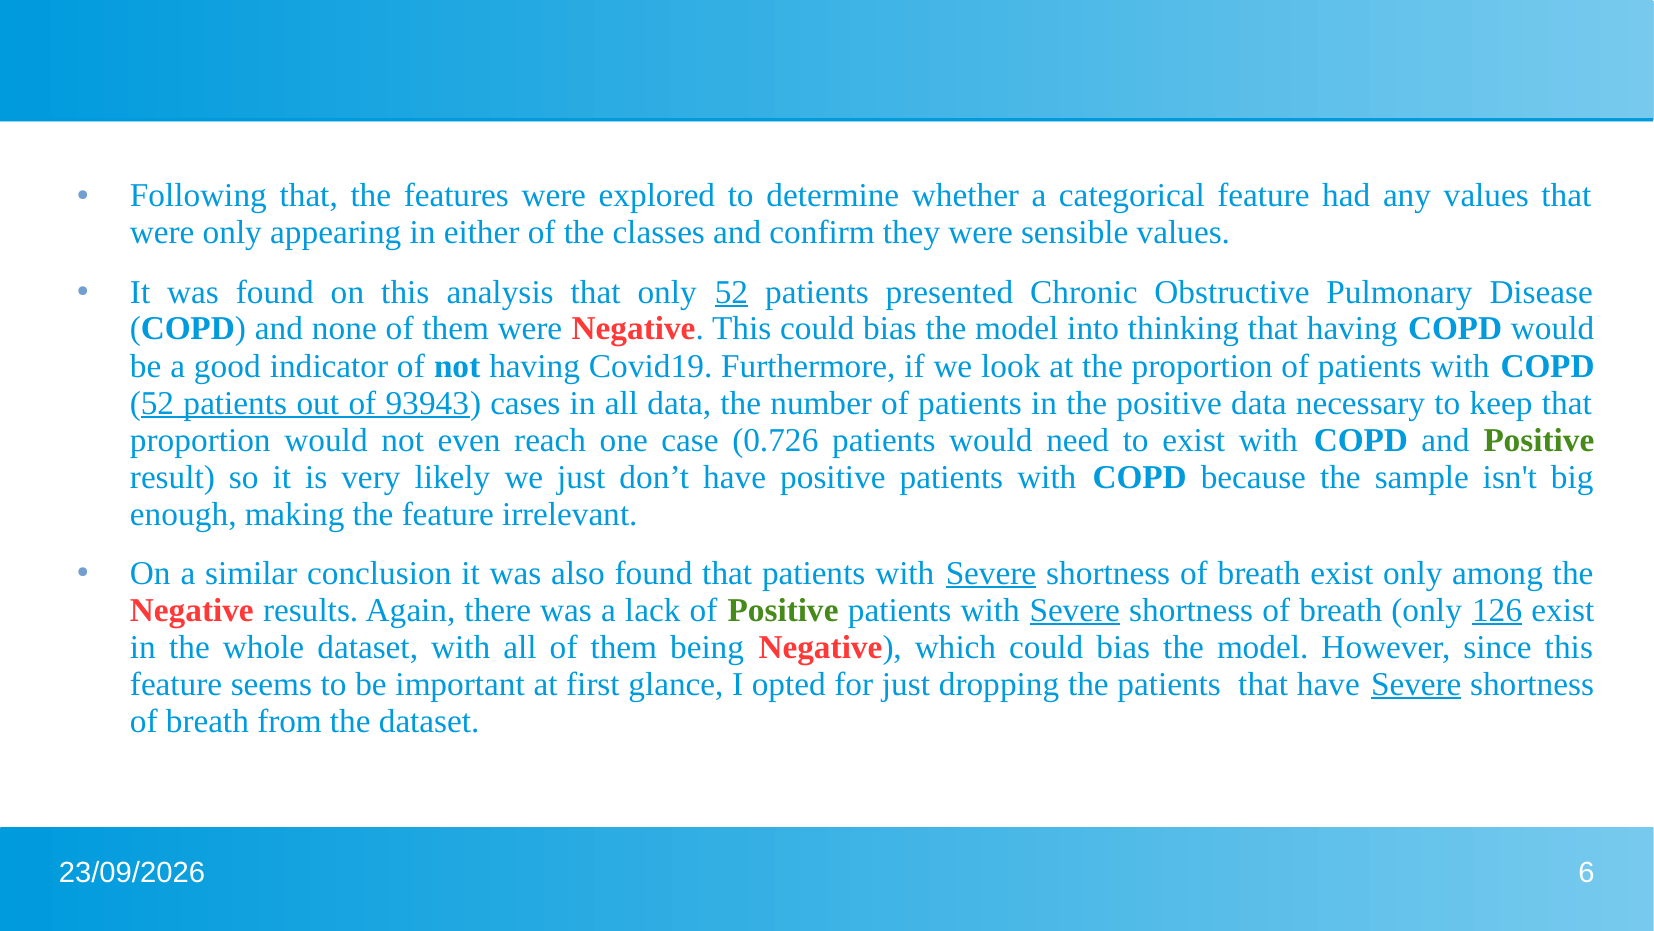

# Following that, the features were explored to determine whether a categorical feature had any values that were only appearing in either of the classes and confirm they were sensible values.
It was found on this analysis that only 52 patients presented Chronic Obstructive Pulmonary Disease (COPD) and none of them were Negative. This could bias the model into thinking that having COPD would be a good indicator of not having Covid19. Furthermore, if we look at the proportion of patients with COPD (52 patients out of 93943) cases in all data, the number of patients in the positive data necessary to keep that proportion would not even reach one case (0.726 patients would need to exist with COPD and Positive result) so it is very likely we just don’t have positive patients with COPD because the sample isn't big enough, making the feature irrelevant.
On a similar conclusion it was also found that patients with Severe shortness of breath exist only among the Negative results. Again, there was a lack of Positive patients with Severe shortness of breath (only 126 exist in the whole dataset, with all of them being Negative), which could bias the model. However, since this feature seems to be important at first glance, I opted for just dropping the patients that have Severe shortness of breath from the dataset.
6